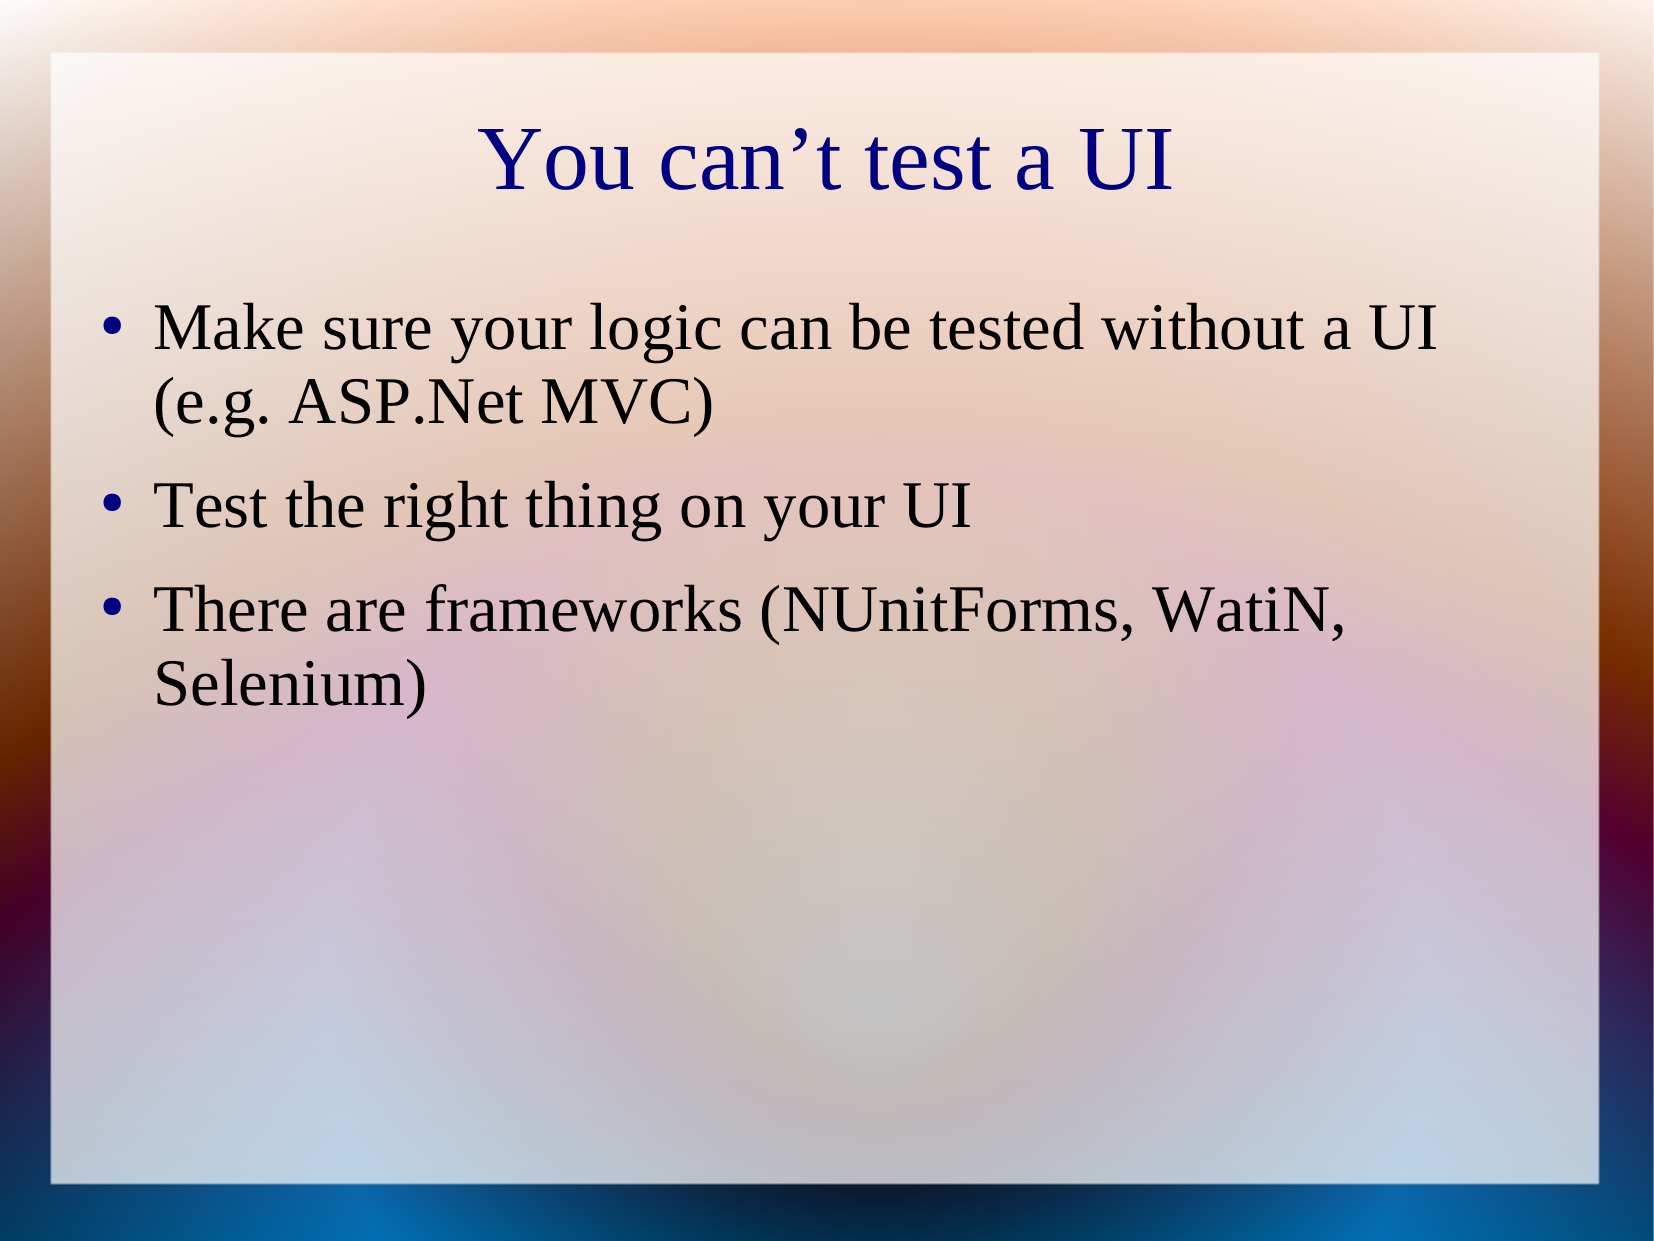

# You can’t test a UI
Make sure your logic can be tested without a UI (e.g. ASP.Net MVC)
Test the right thing on your UI
There are frameworks (NUnitForms, WatiN, Selenium)